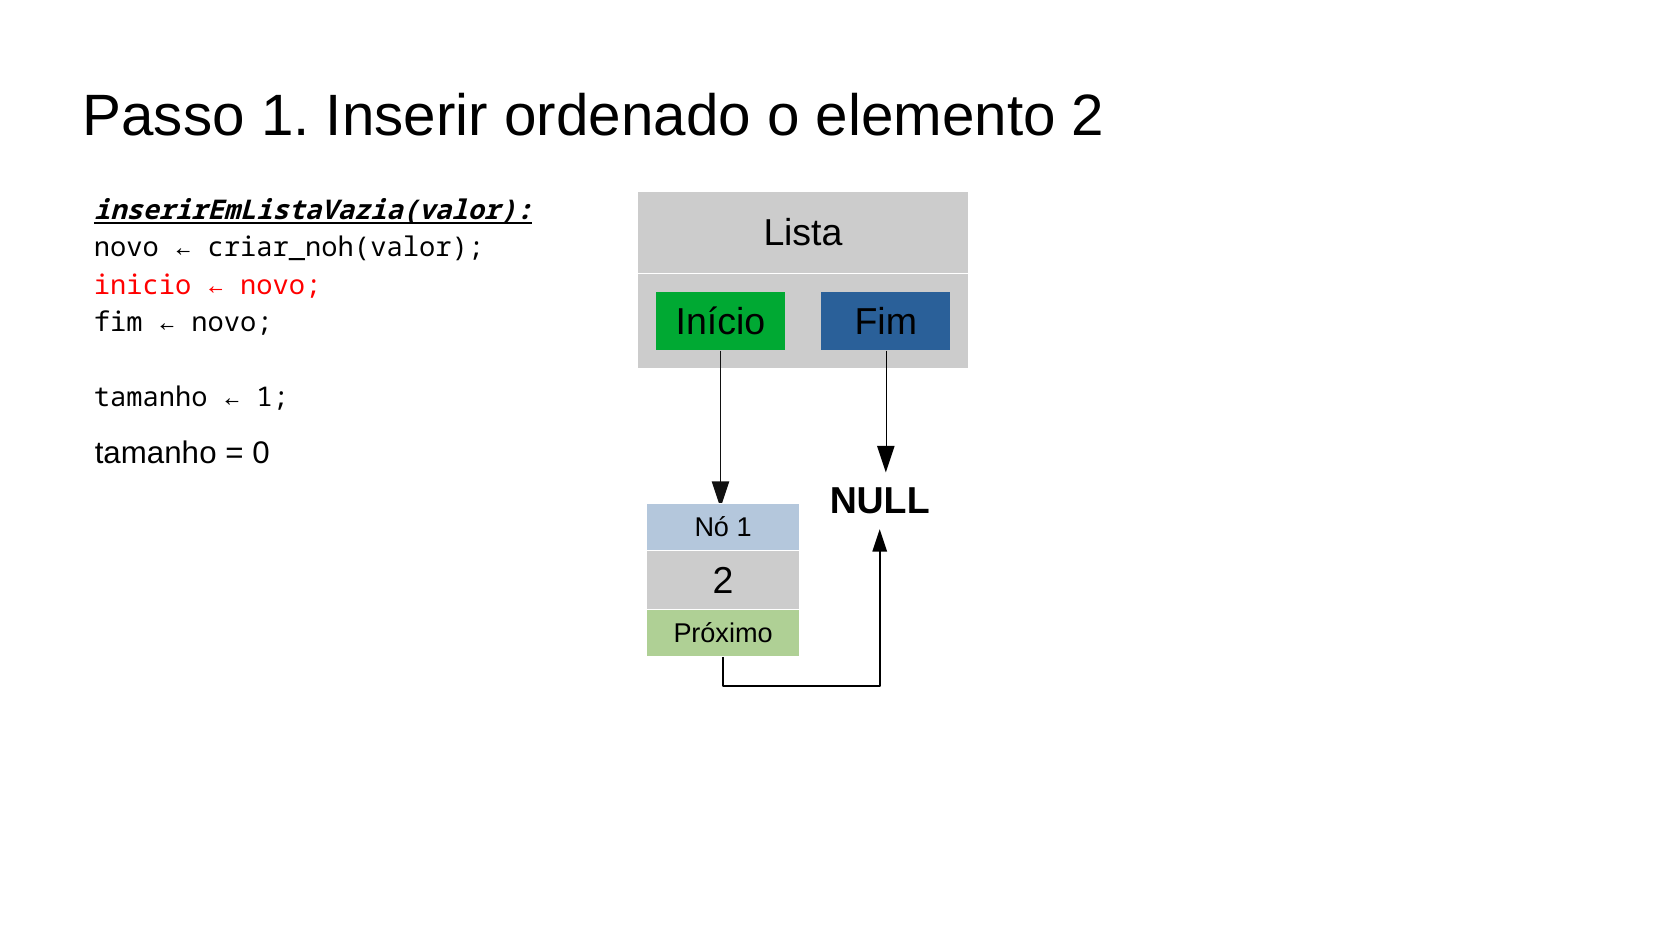

# Passo 1. Inserir ordenado o elemento 2
inserirEmListaVazia(valor):
novo ← criar_noh(valor);
inicio ← novo;
fim ← novo;
tamanho ← 1;
Lista
Início
Fim
tamanho = 0
NULL
2
Nó 1
Próximo